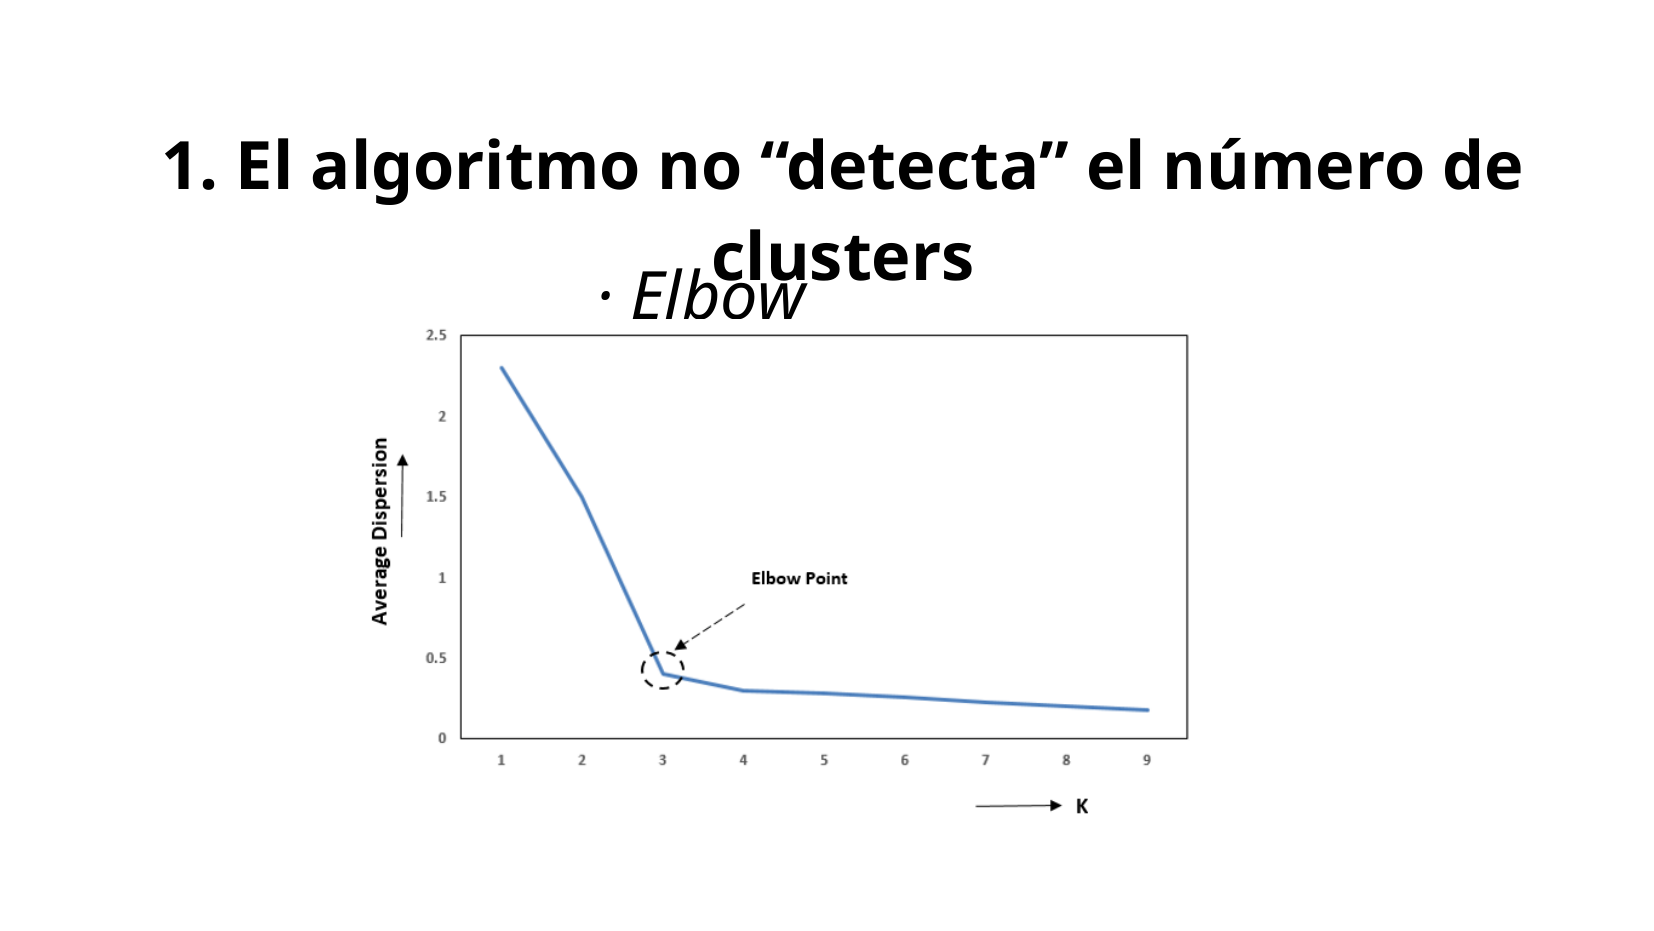

1. El algoritmo no “detecta” el número de clusters
· Elbow method